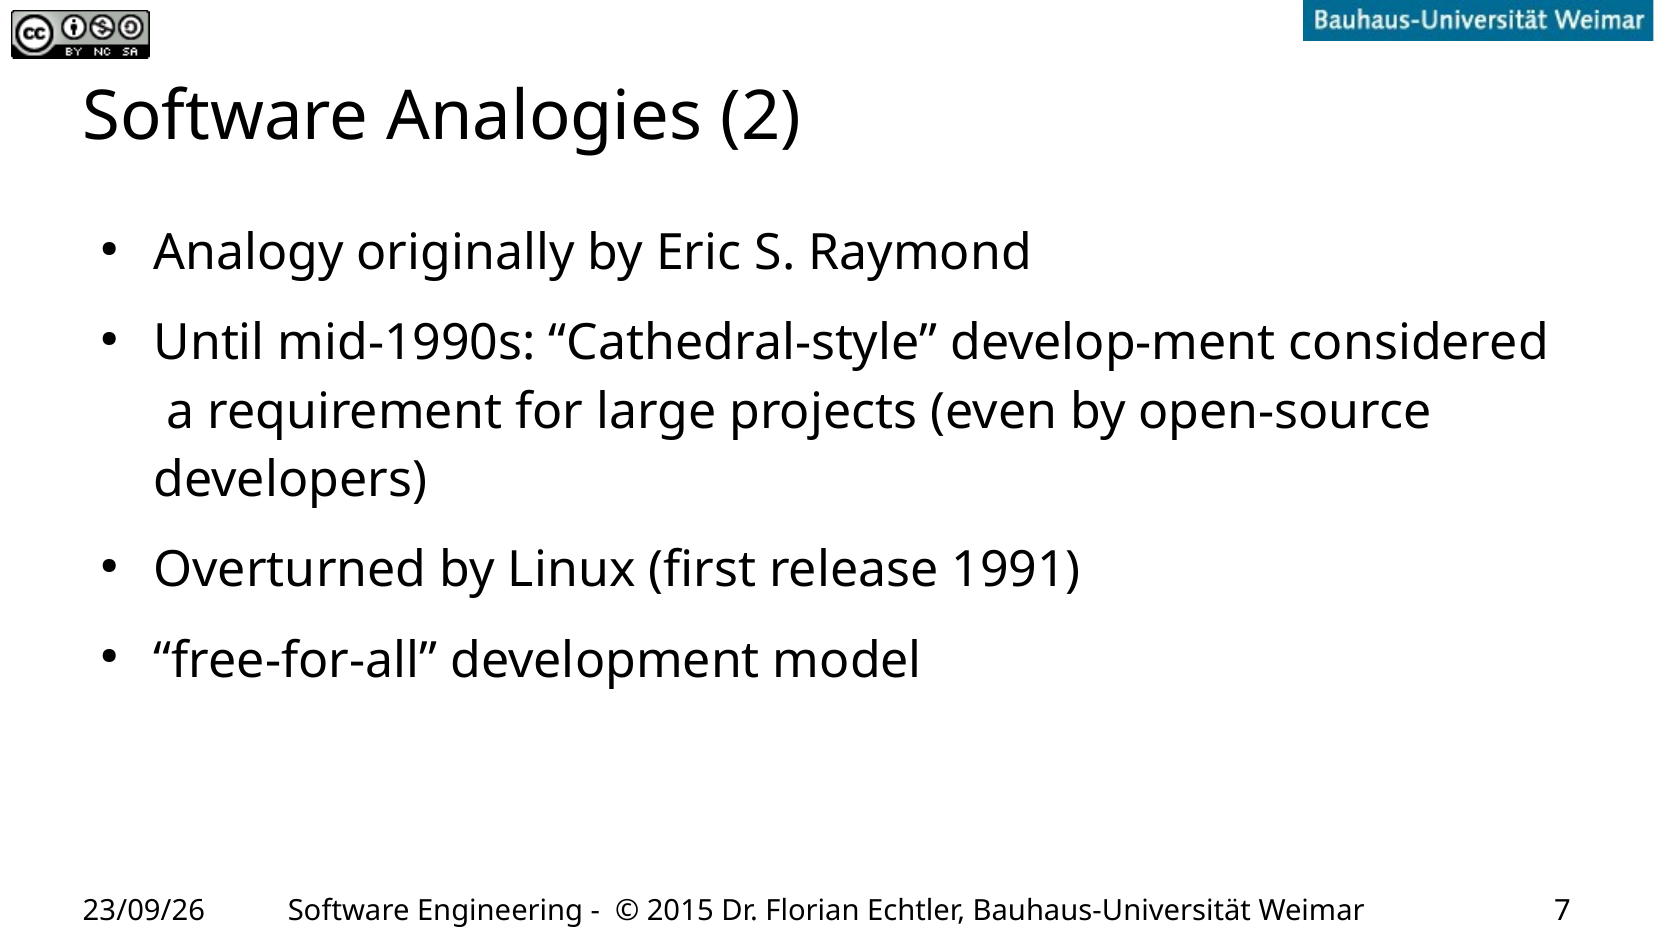

# Software Analogies (2)
Analogy originally by Eric S. Raymond
Until mid-1990s: “Cathedral-style” develop-ment considered a requirement for large projects (even by open-source developers)
Overturned by Linux (first release 1991)
“free-for-all” development model
Software Engineering - © 2015 Dr. Florian Echtler, Bauhaus-Universität Weimar
7